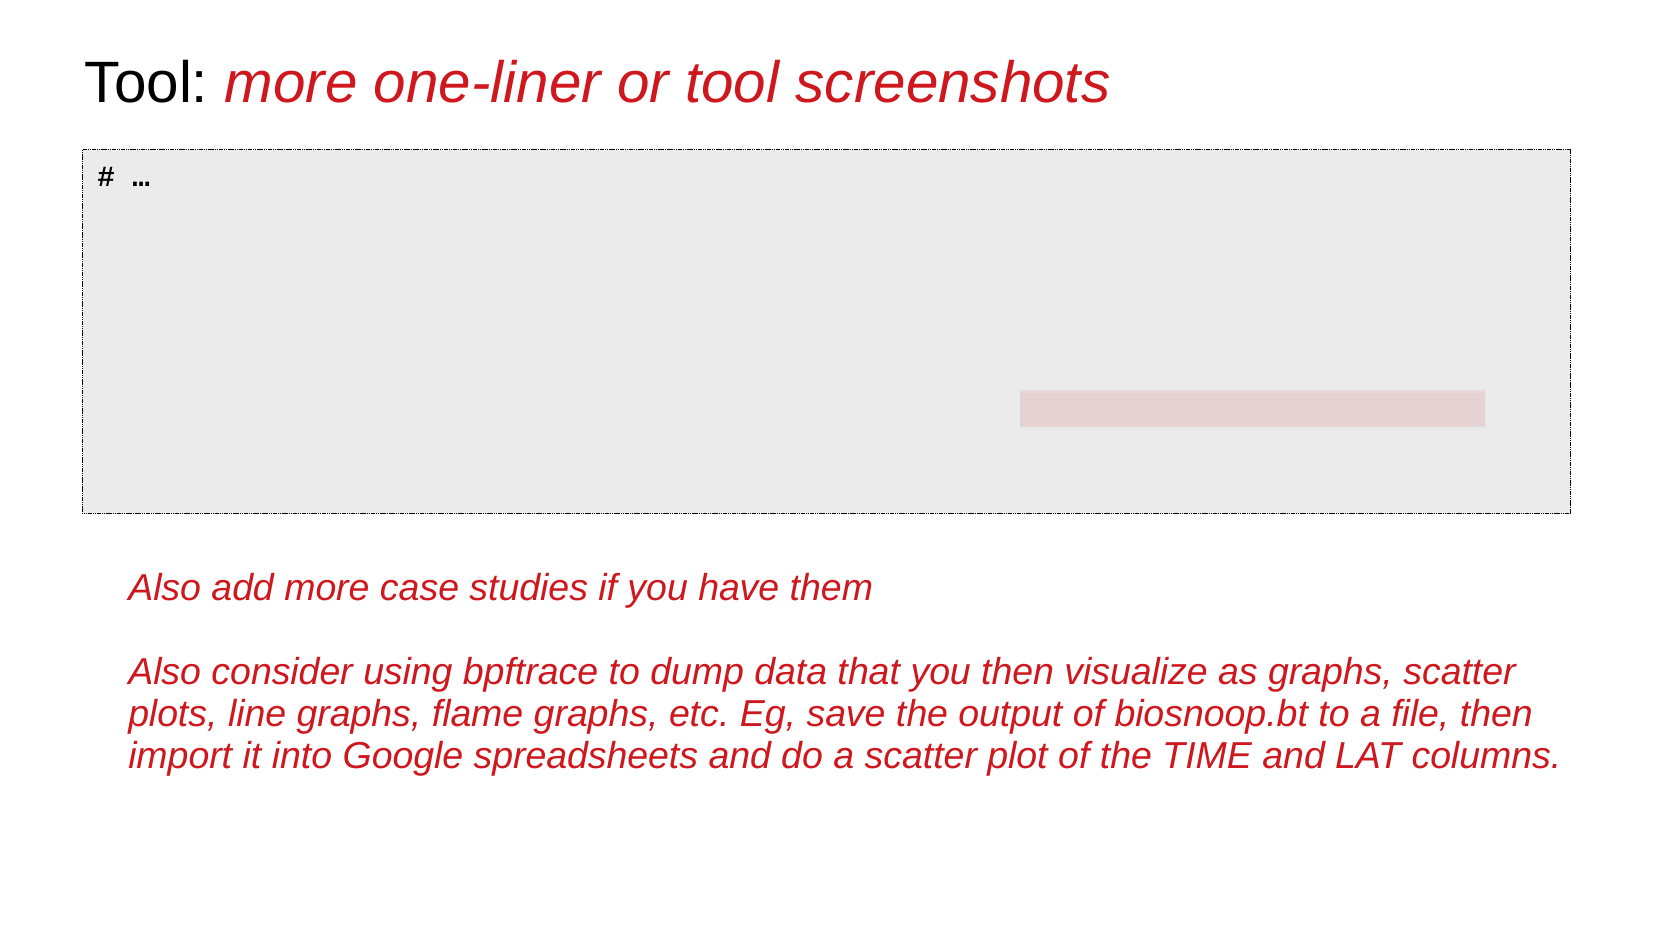

# Tool: more one-liner or tool screenshots
# …
Also add more case studies if you have them
Also consider using bpftrace to dump data that you then visualize as graphs, scatter
plots, line graphs, flame graphs, etc. Eg, save the output of biosnoop.bt to a file, then
import it into Google spreadsheets and do a scatter plot of the TIME and LAT columns.